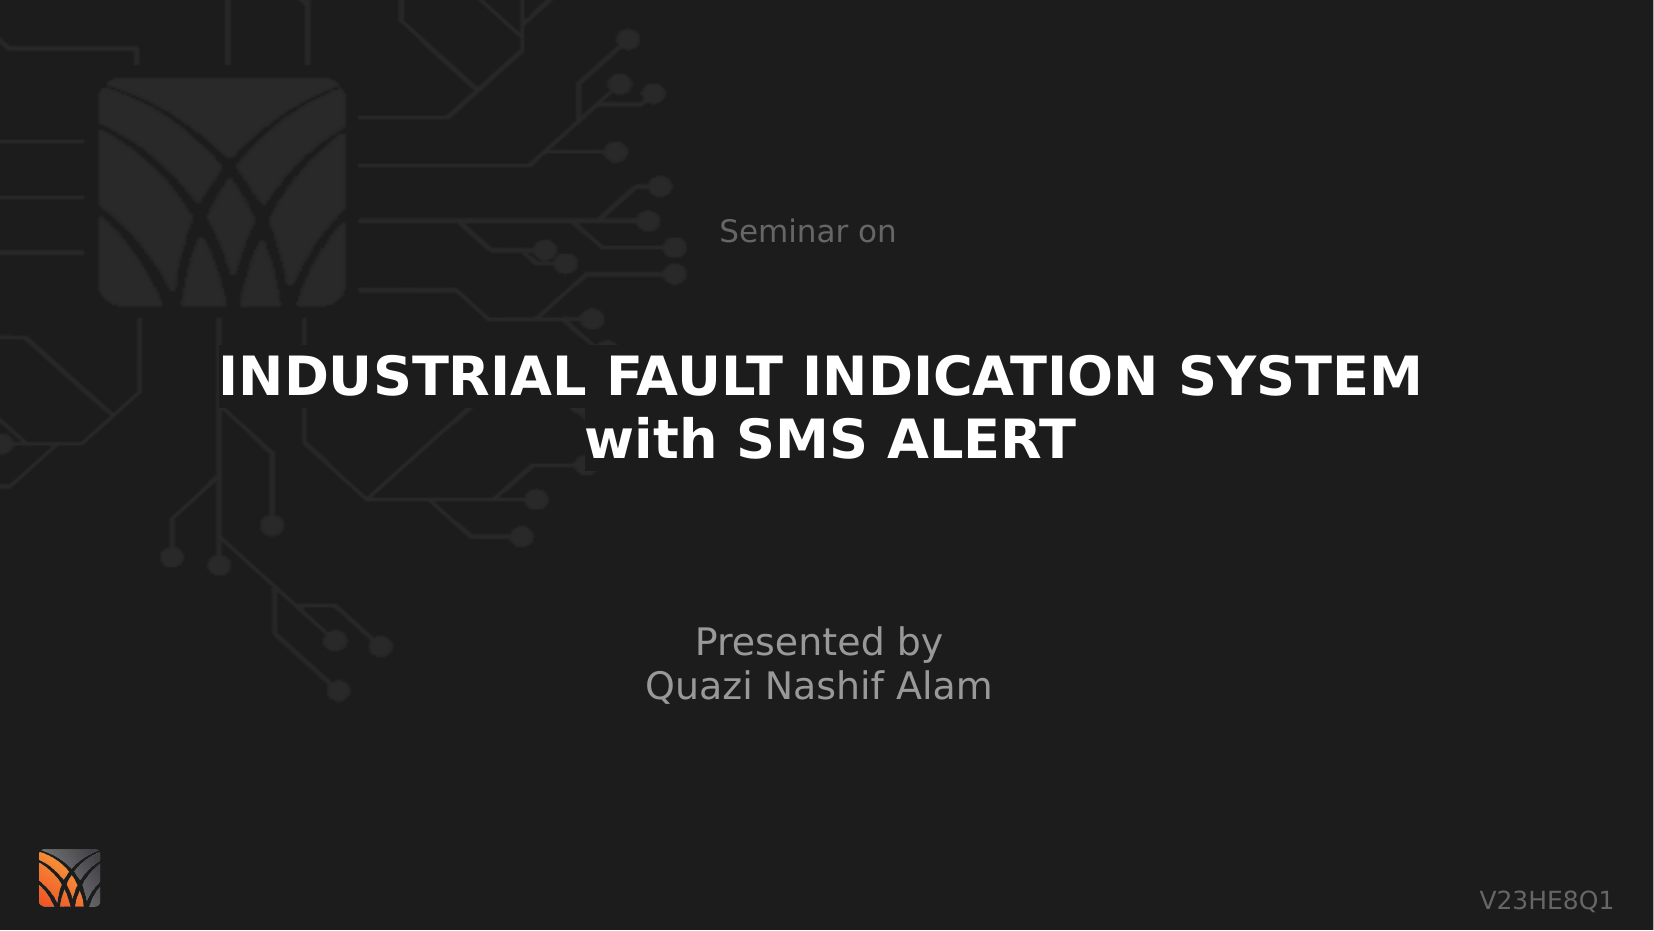

INDUSTRIAL FAULT INDICATION SYSTEM
with SMS ALERT
Seminar on
Presented by
Quazi Nashif Alam
V23HE8Q1